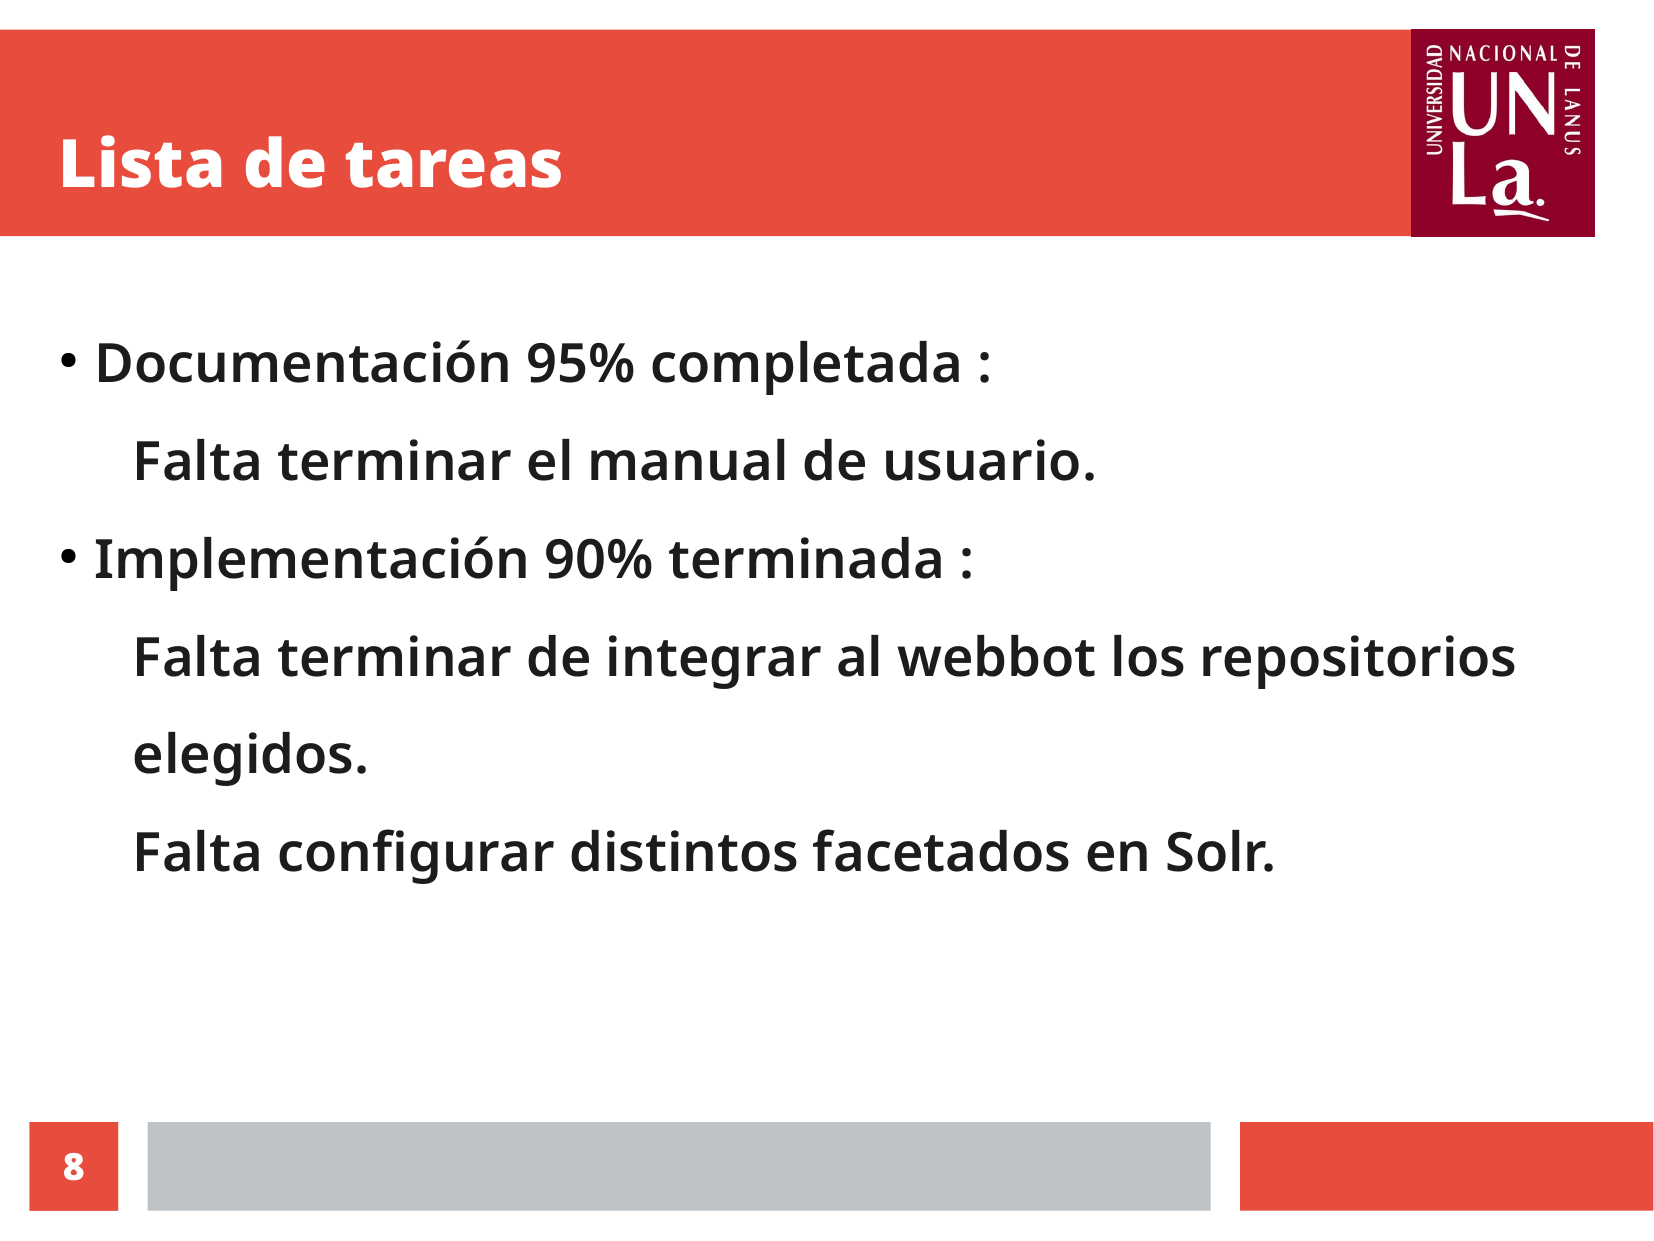

# Lista de tareas
Documentación 95% completada :
	Falta terminar el manual de usuario.
Implementación 90% terminada :
	Falta terminar de integrar al webbot los repositorios
	elegidos.
	Falta configurar distintos facetados en Solr.
8